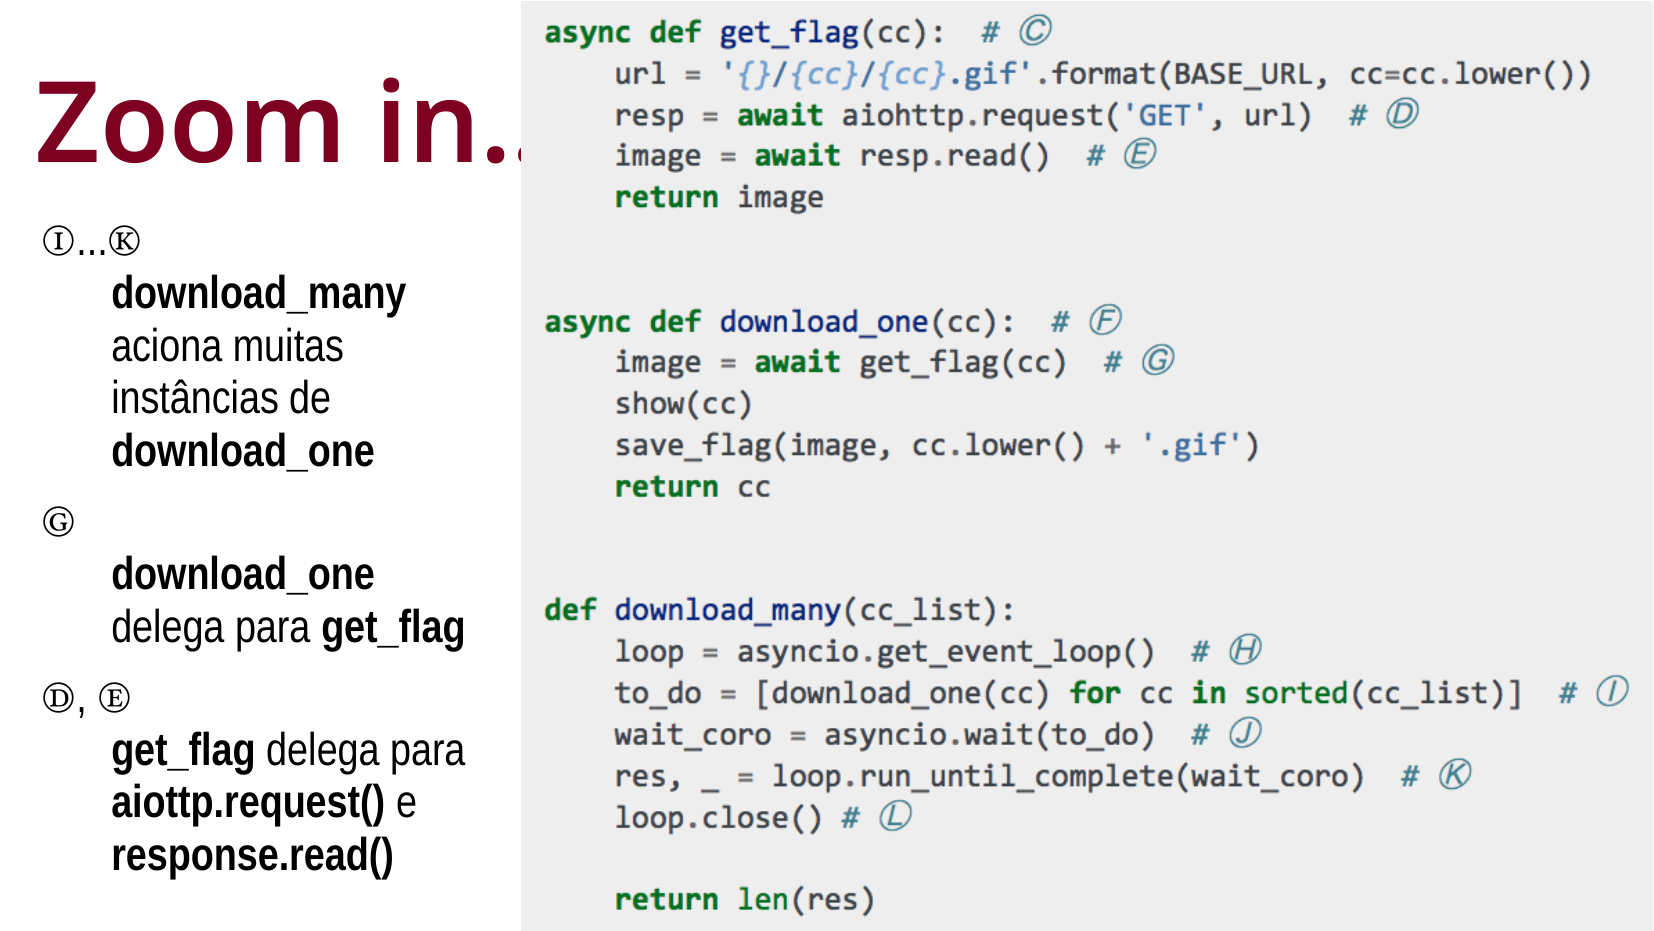

# Zoom in...
Ⓘ...Ⓚ
download_many aciona muitas instâncias de download_one
Ⓖ
download_one
delega para get_flag
Ⓓ, Ⓔ
get_flag delega para aiottp.request() e response.read()